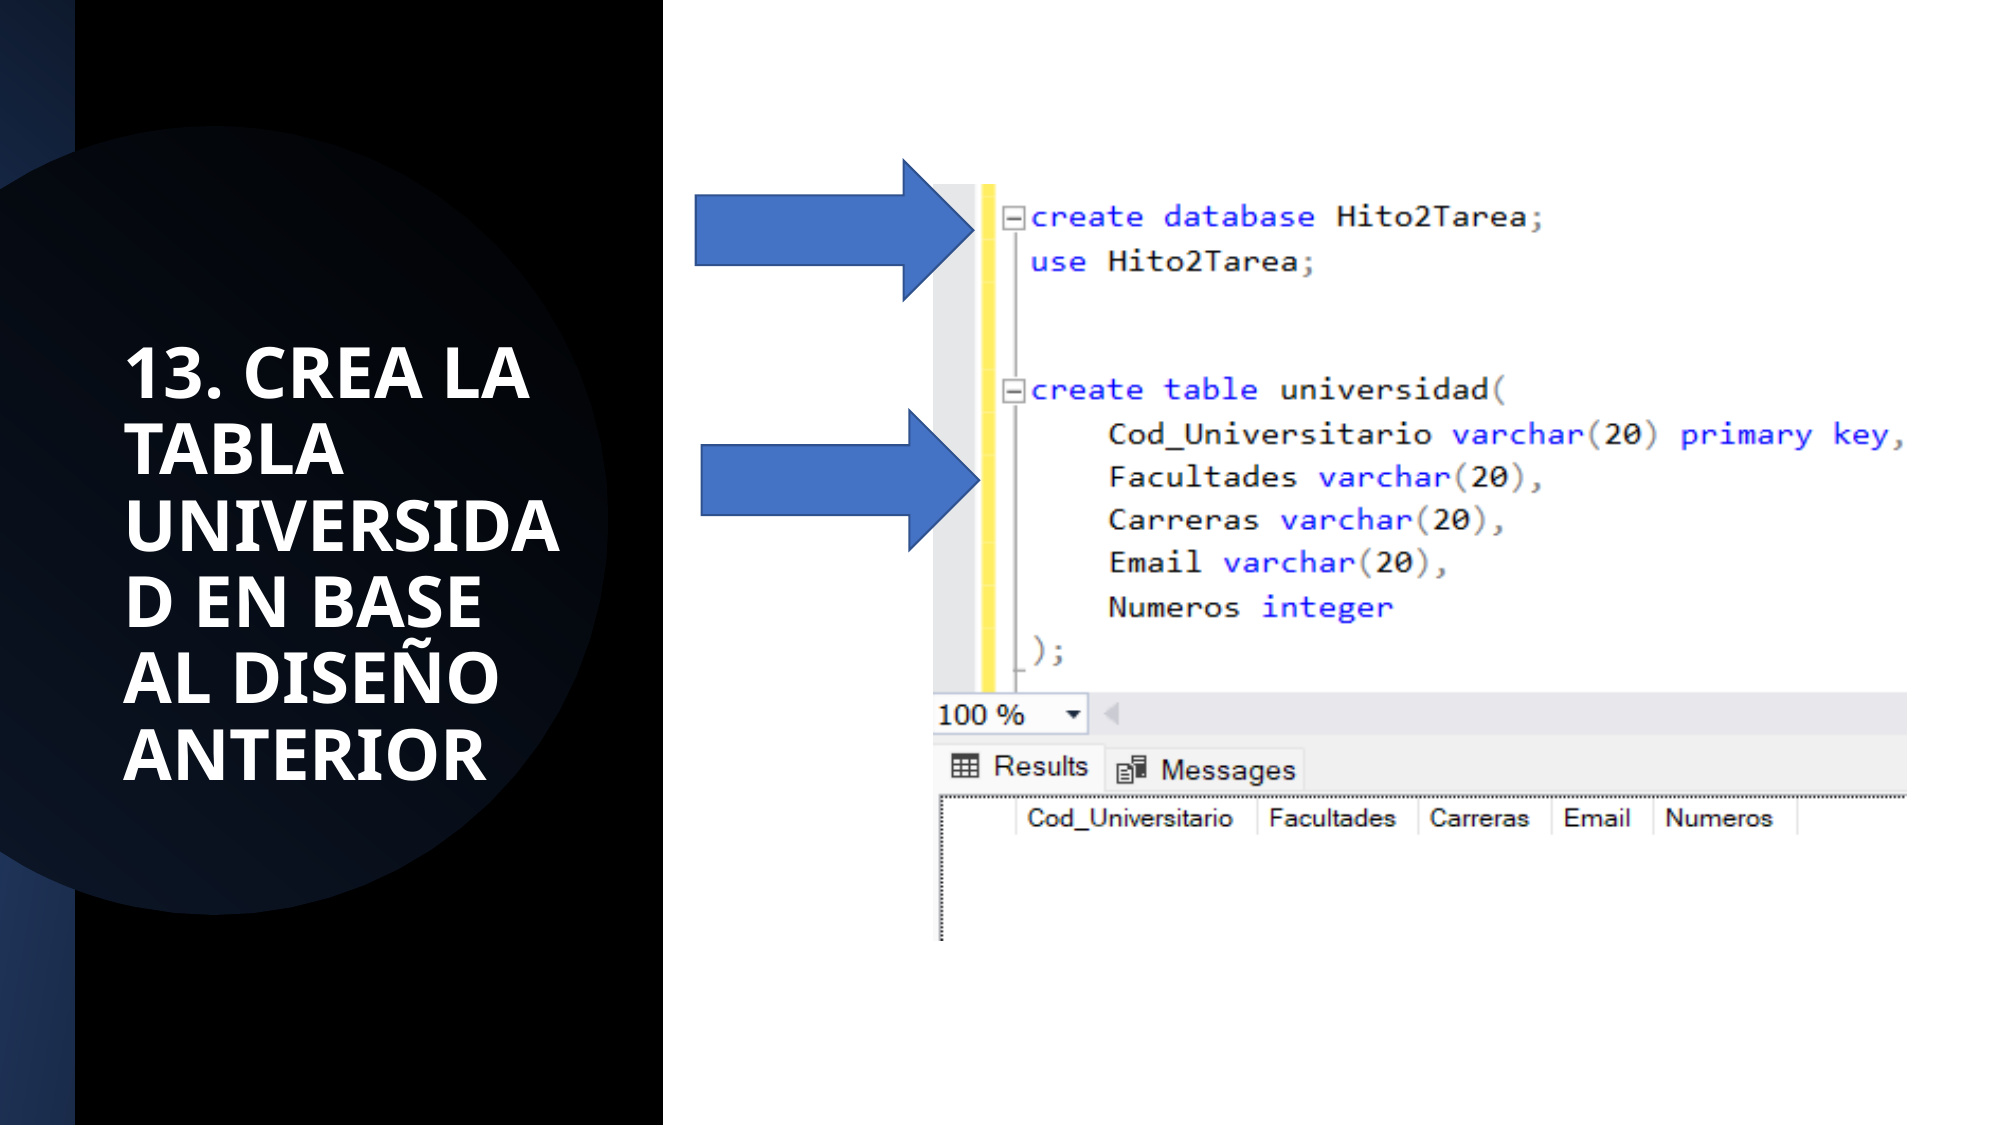

13. CREA LA TABLA UNIVERSIDAD EN BASE AL DISEÑO ANTERIOR